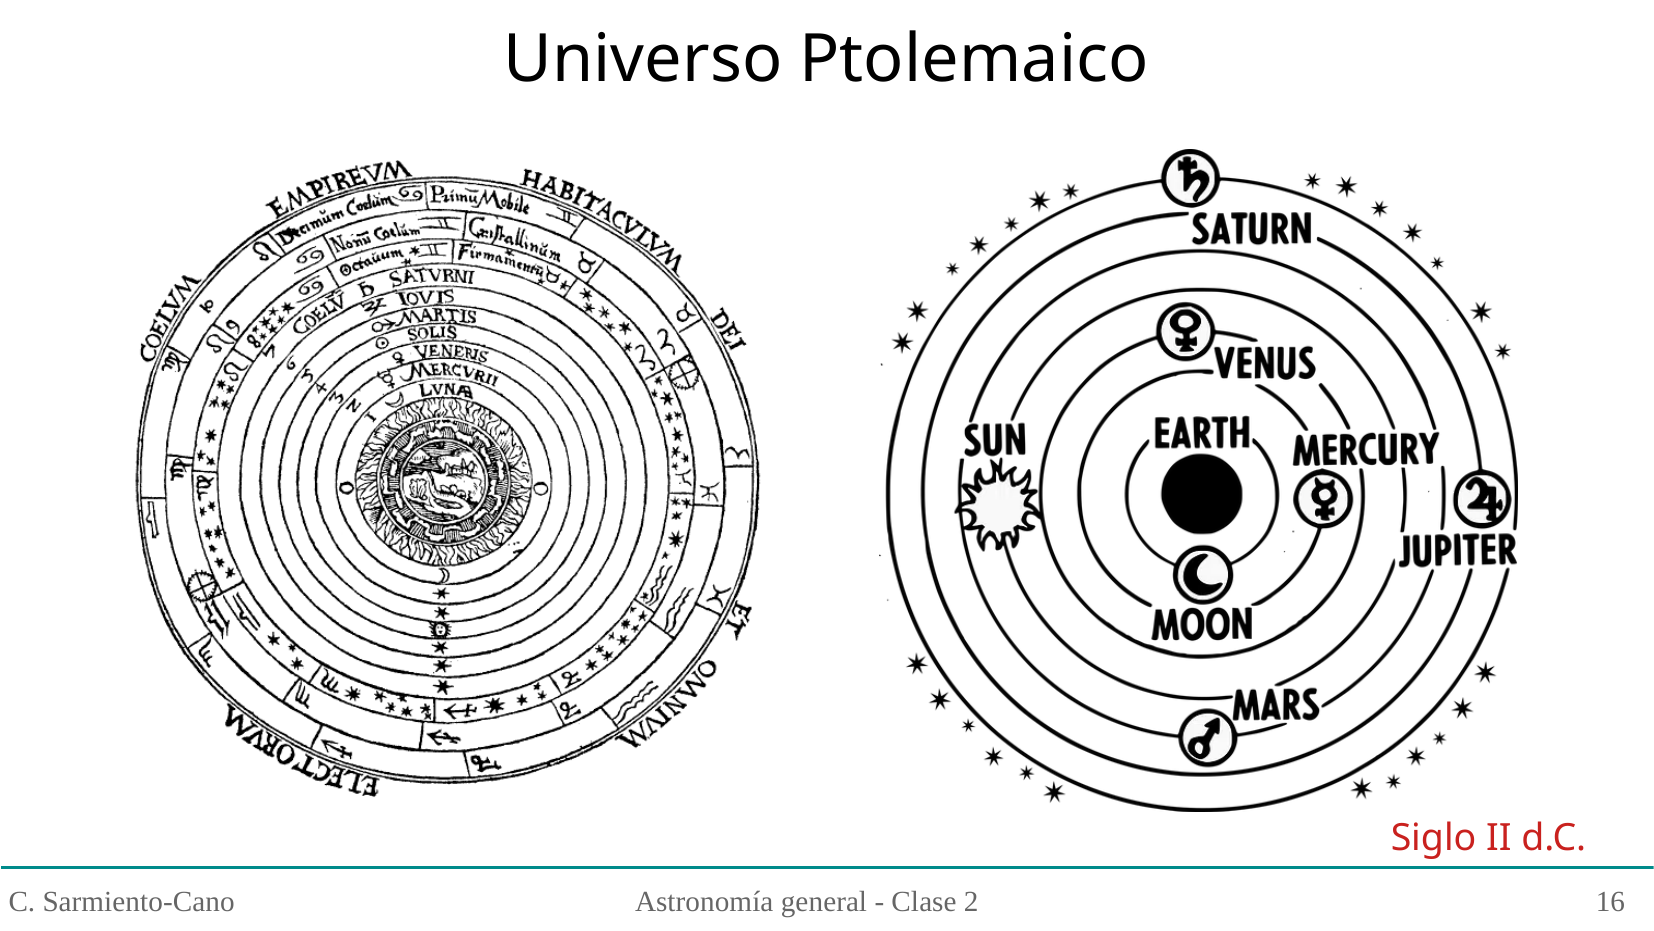

# Universo Ptolemaico
Siglo II d.C.
16